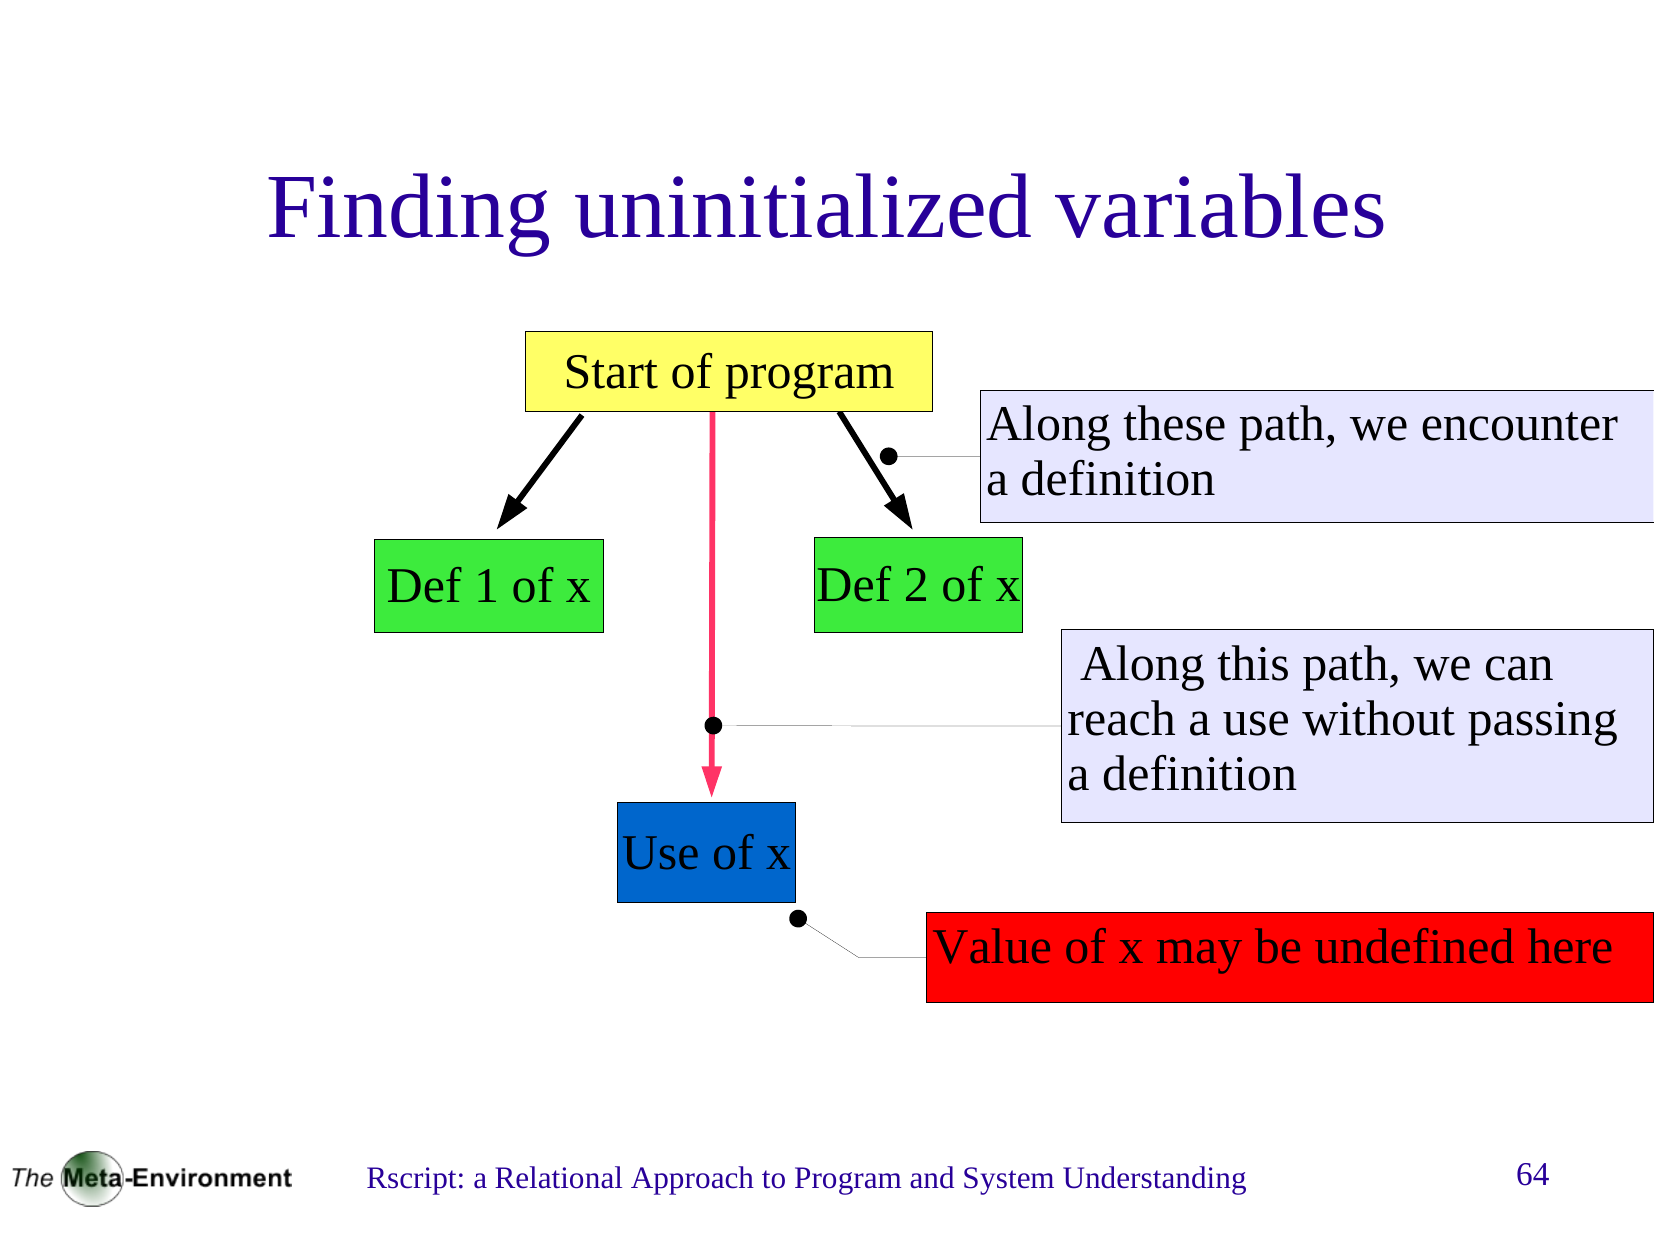

# Finding uninitialized variables
Start of program
Def 2 of x
Def 1 of x
Use of x